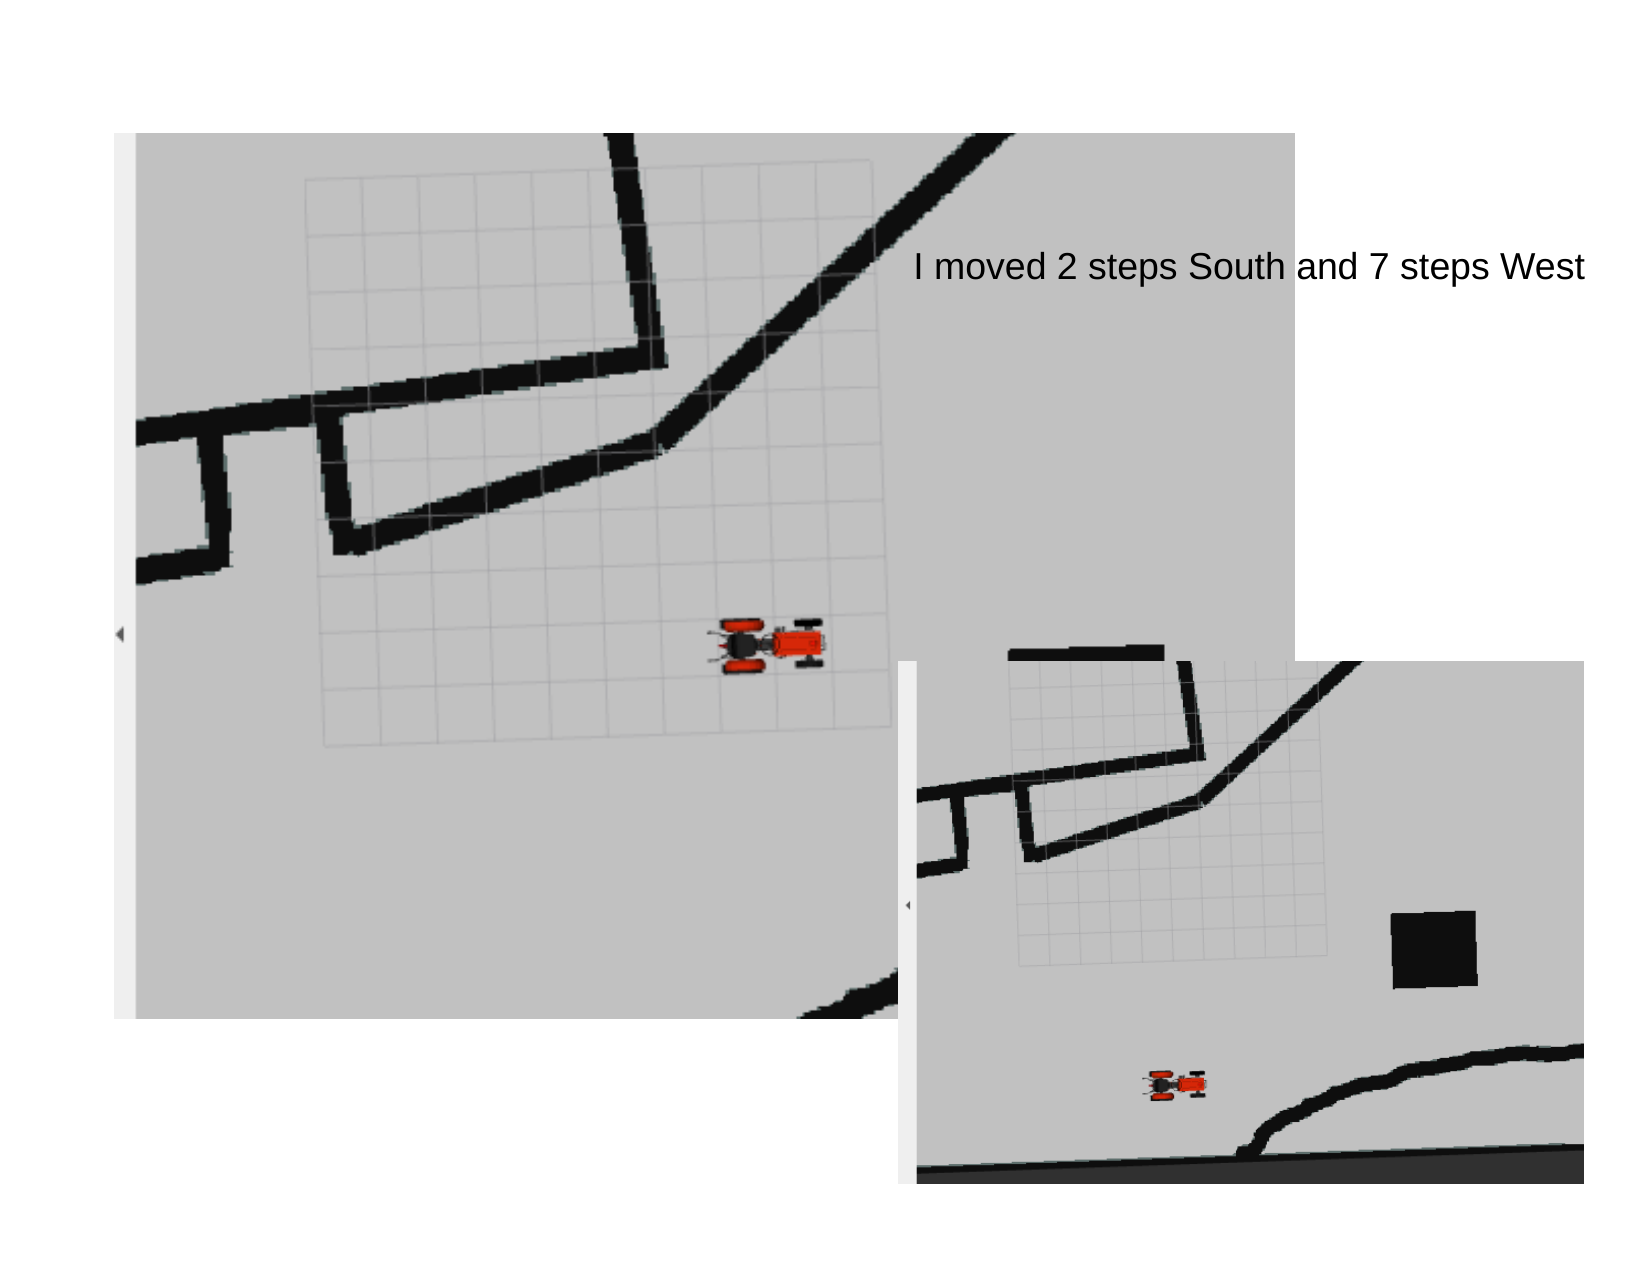

I moved 2 steps South and 7 steps West